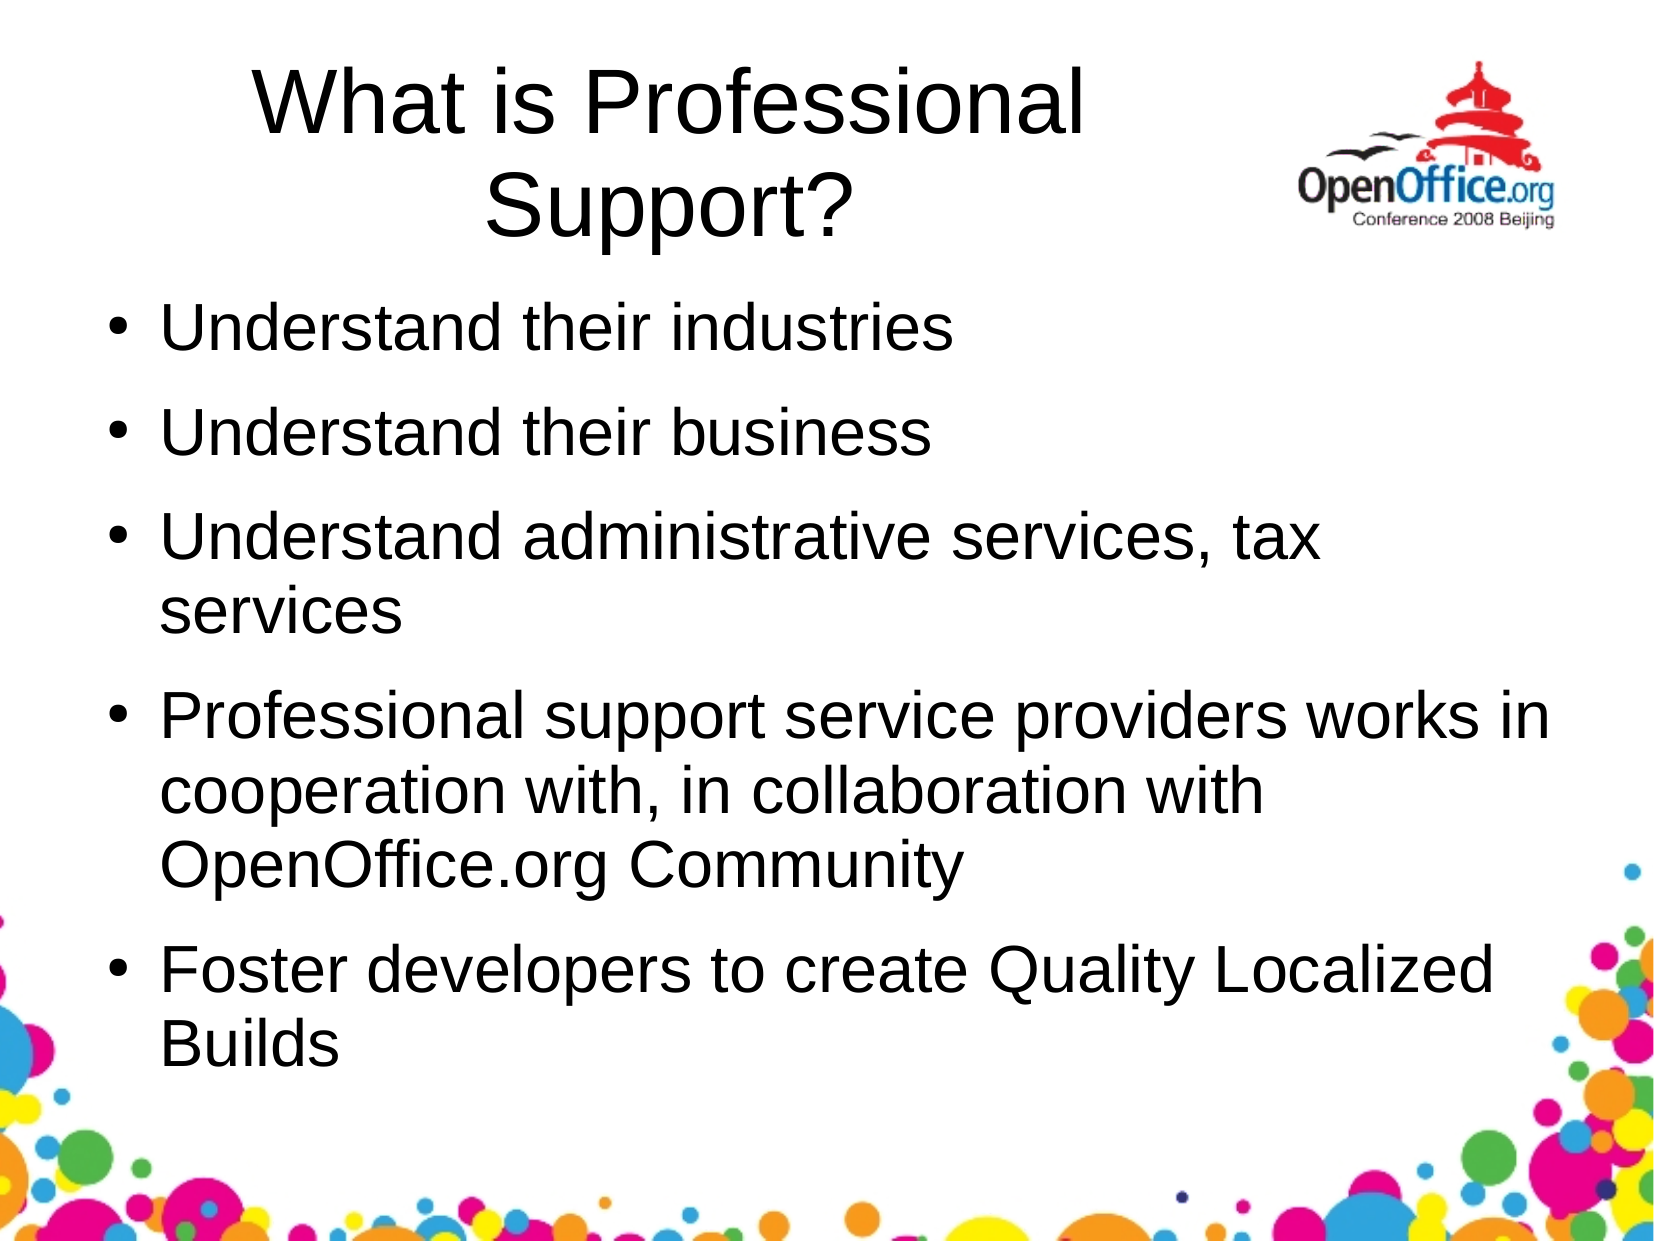

# What is Professional Support?
Understand their industries
Understand their business
Understand administrative services, tax services
Professional support service providers works in cooperation with, in collaboration with OpenOffice.org Community
Foster developers to create Quality Localized Builds